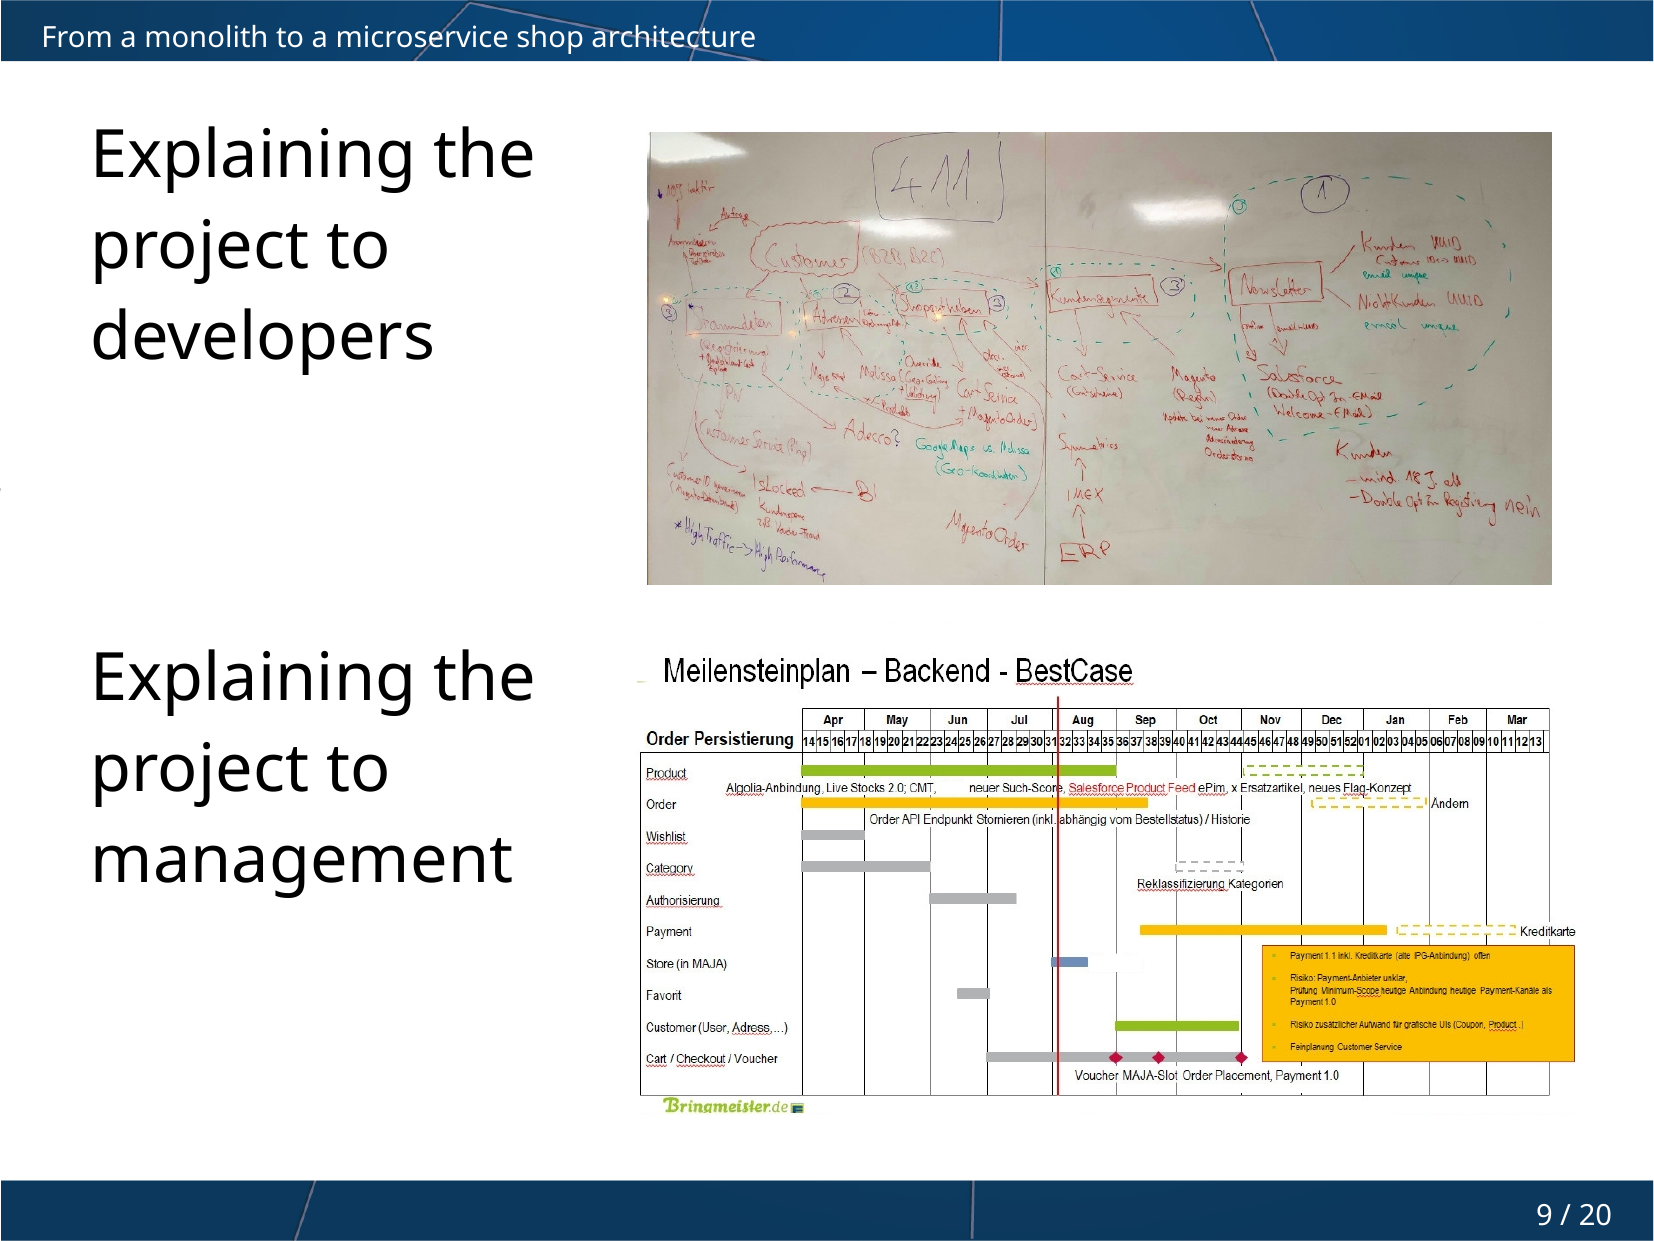

From a monolith to a microservice shop architecture
# Explaining the project to developers
Explaining the project to management
9